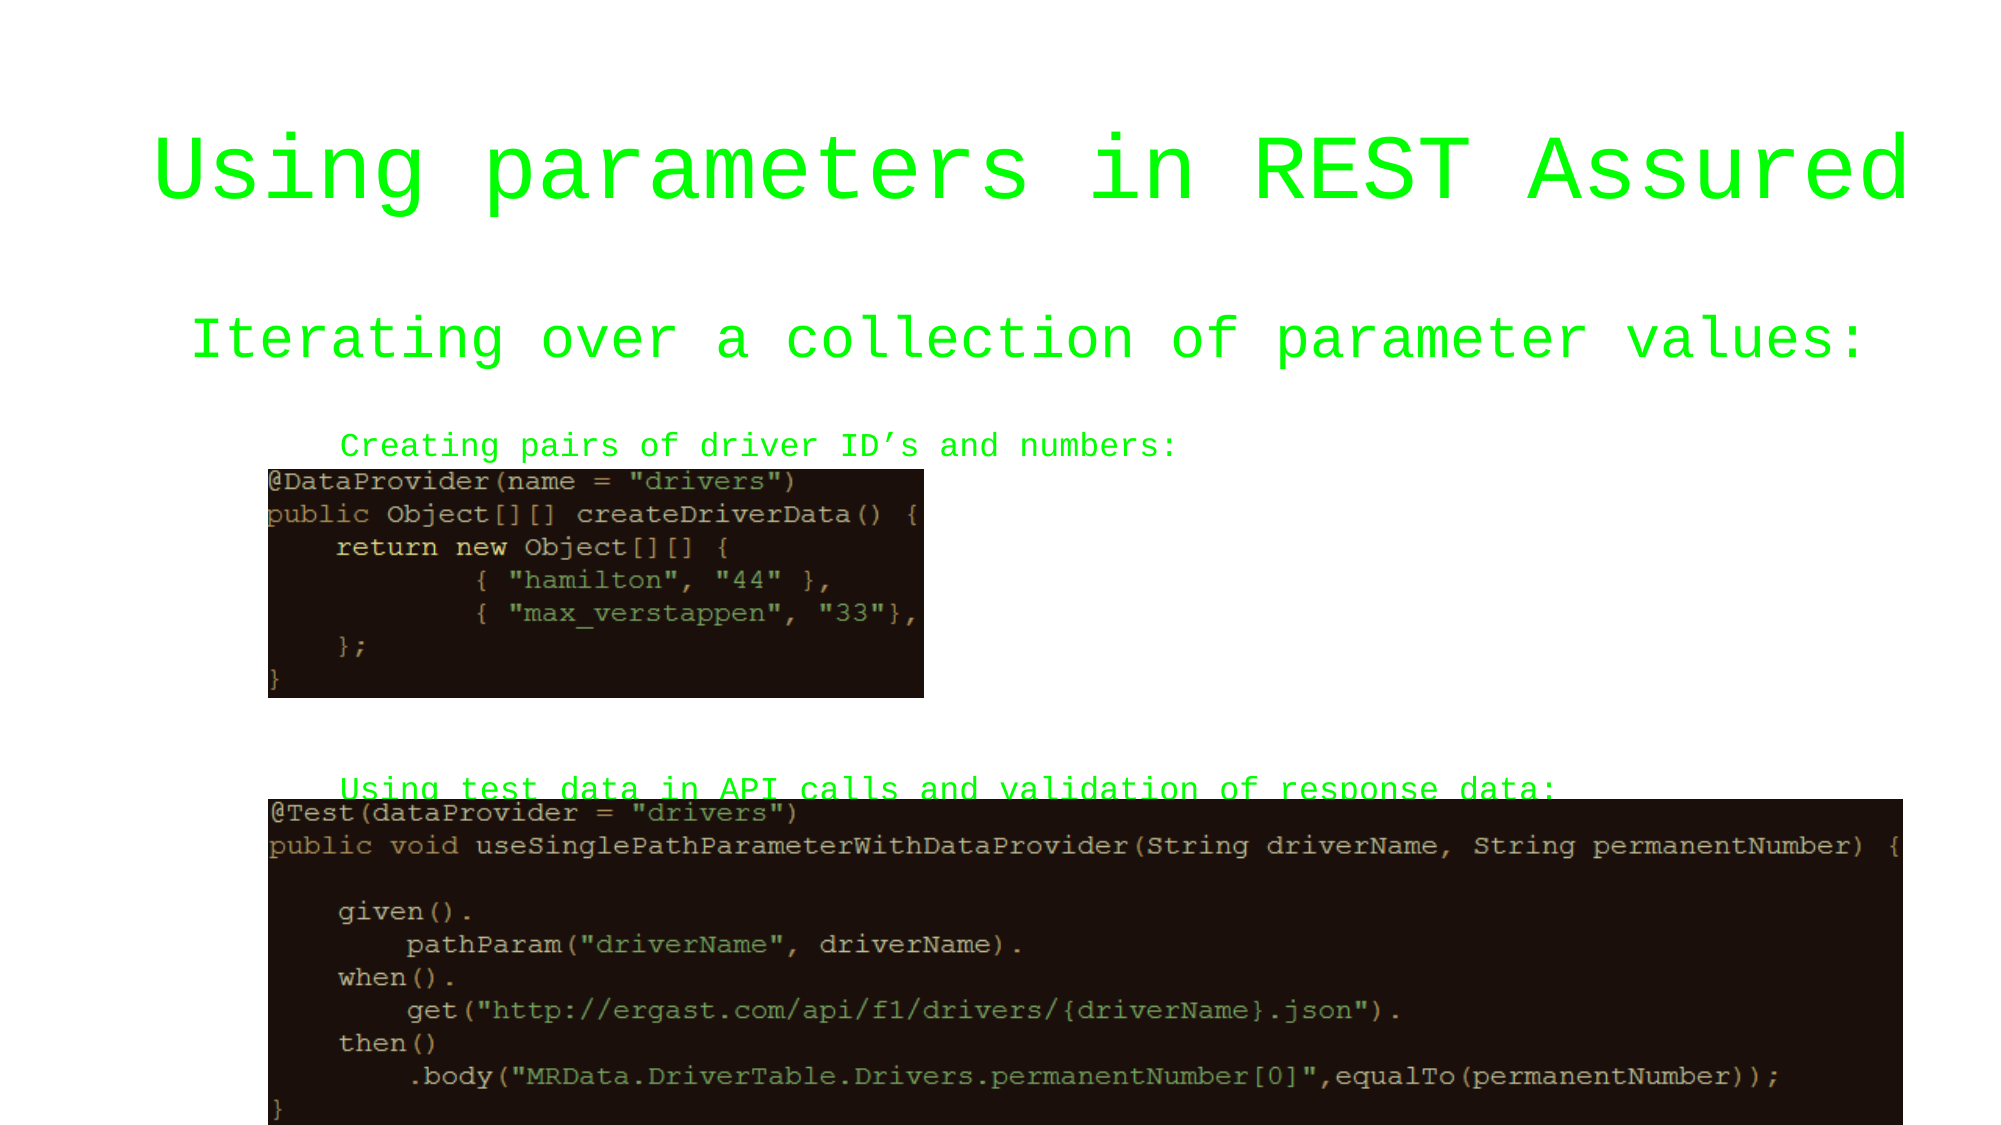

# Using parameters in REST Assured
Iterating over a collection of parameter values:
Creating pairs of driver ID’s and numbers:
Using test data in API calls and validation of response data: